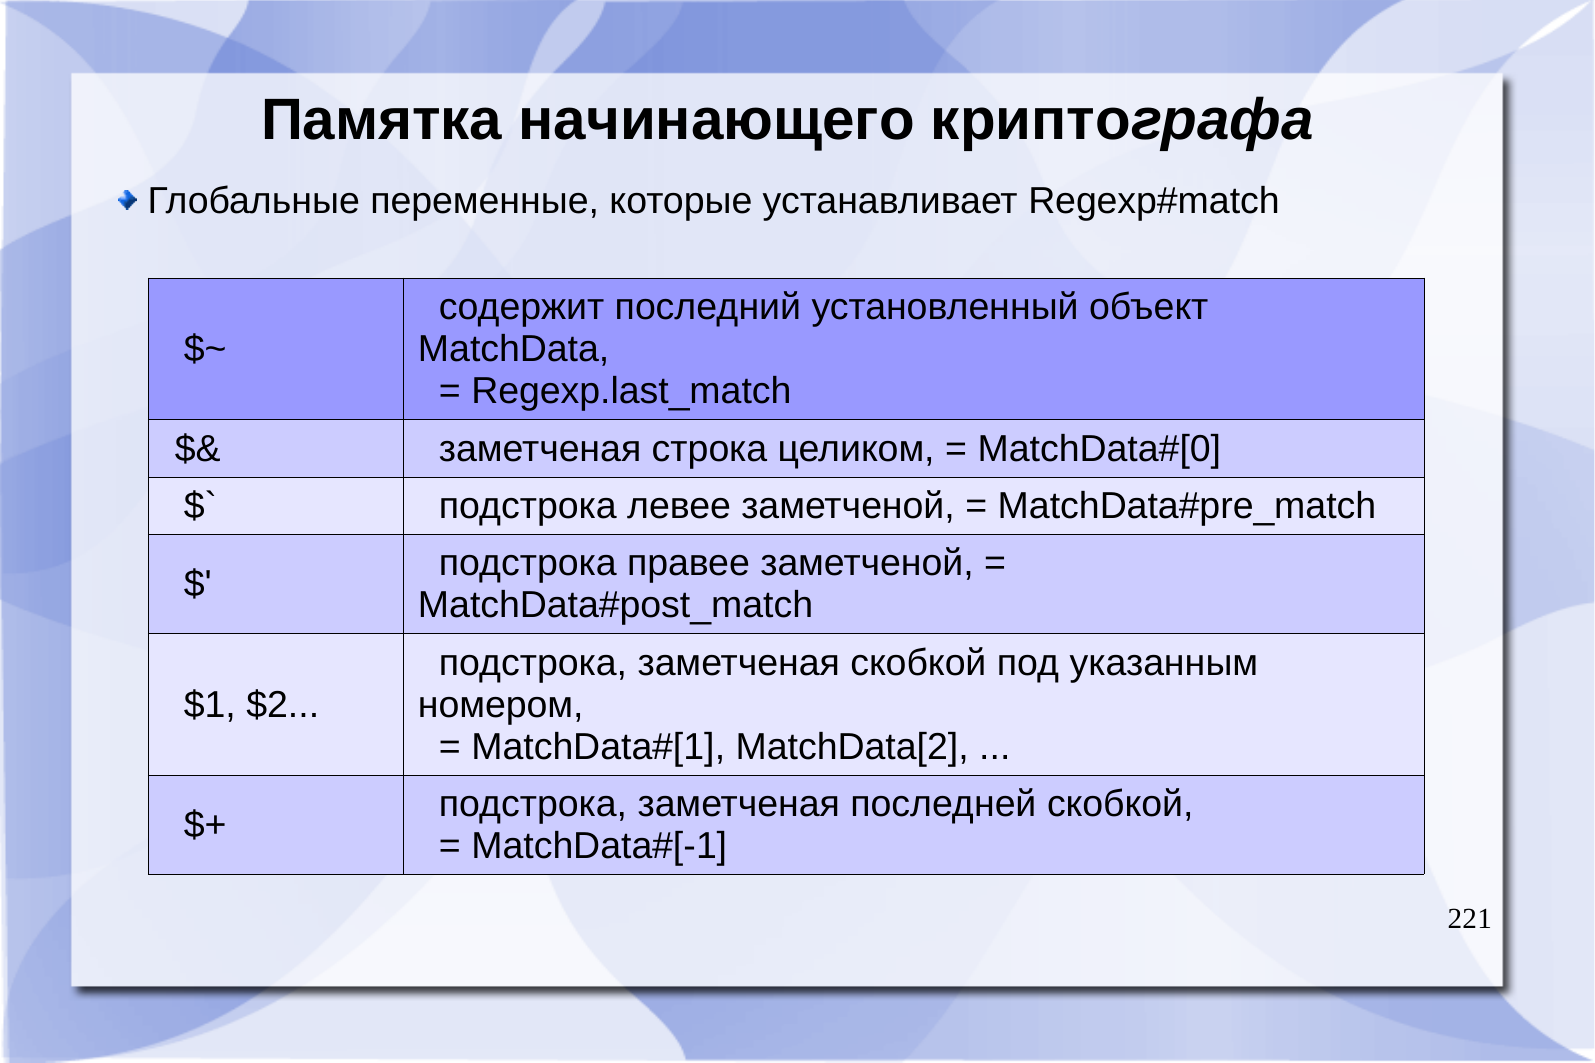

# Памятка начинающего криптографа
 Глобальные переменные, которые устанавливает Regexp#match
| $~ | cодержит последний установленный объект MatchData, = Regexp.last\_match |
| --- | --- |
| $& | заметченая строка целиком, = MatchData#[0] |
| $` | подстрока левее заметченой, = MatchData#pre\_match |
| $' | подстрока правее заметченой, = MatchData#post\_match |
| $1, $2... | подстрока, заметченая скобкой под указанным номером, = MatchData#[1], MatchData[2], ... |
| $+ | подстрока, заметченая последней скобкой, = MatchData#[-1] |
221